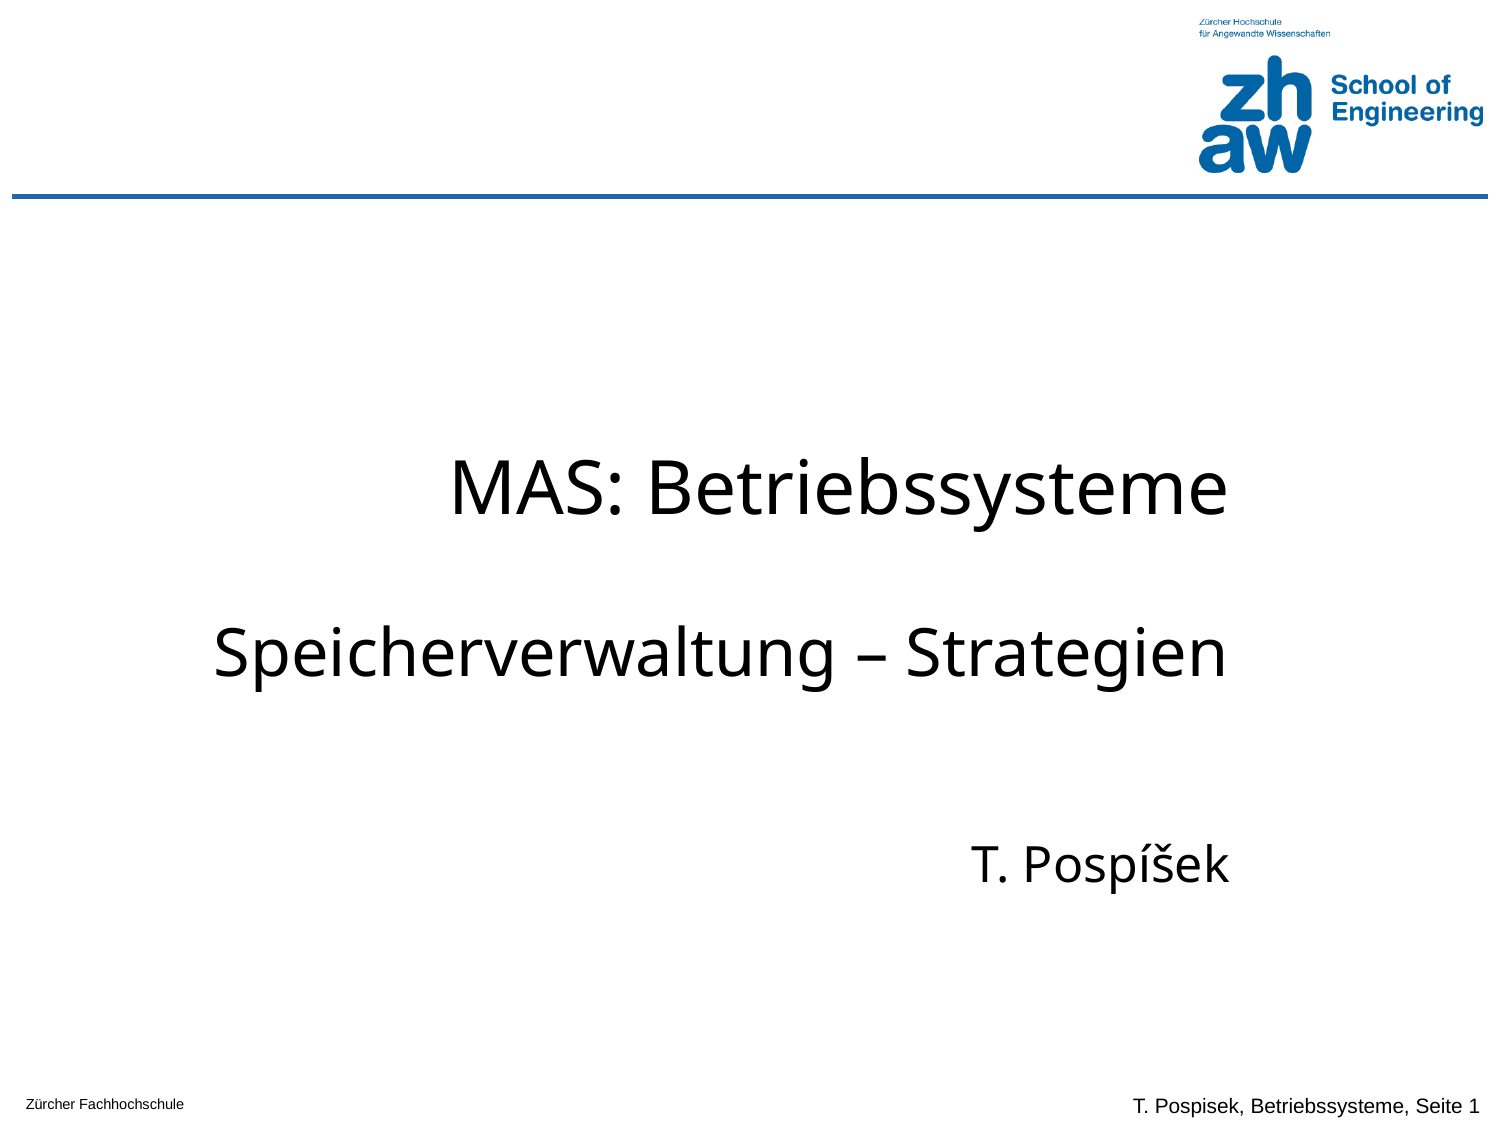

MAS: Betriebssysteme
Speicherverwaltung – Strategien
T. Pospíšek